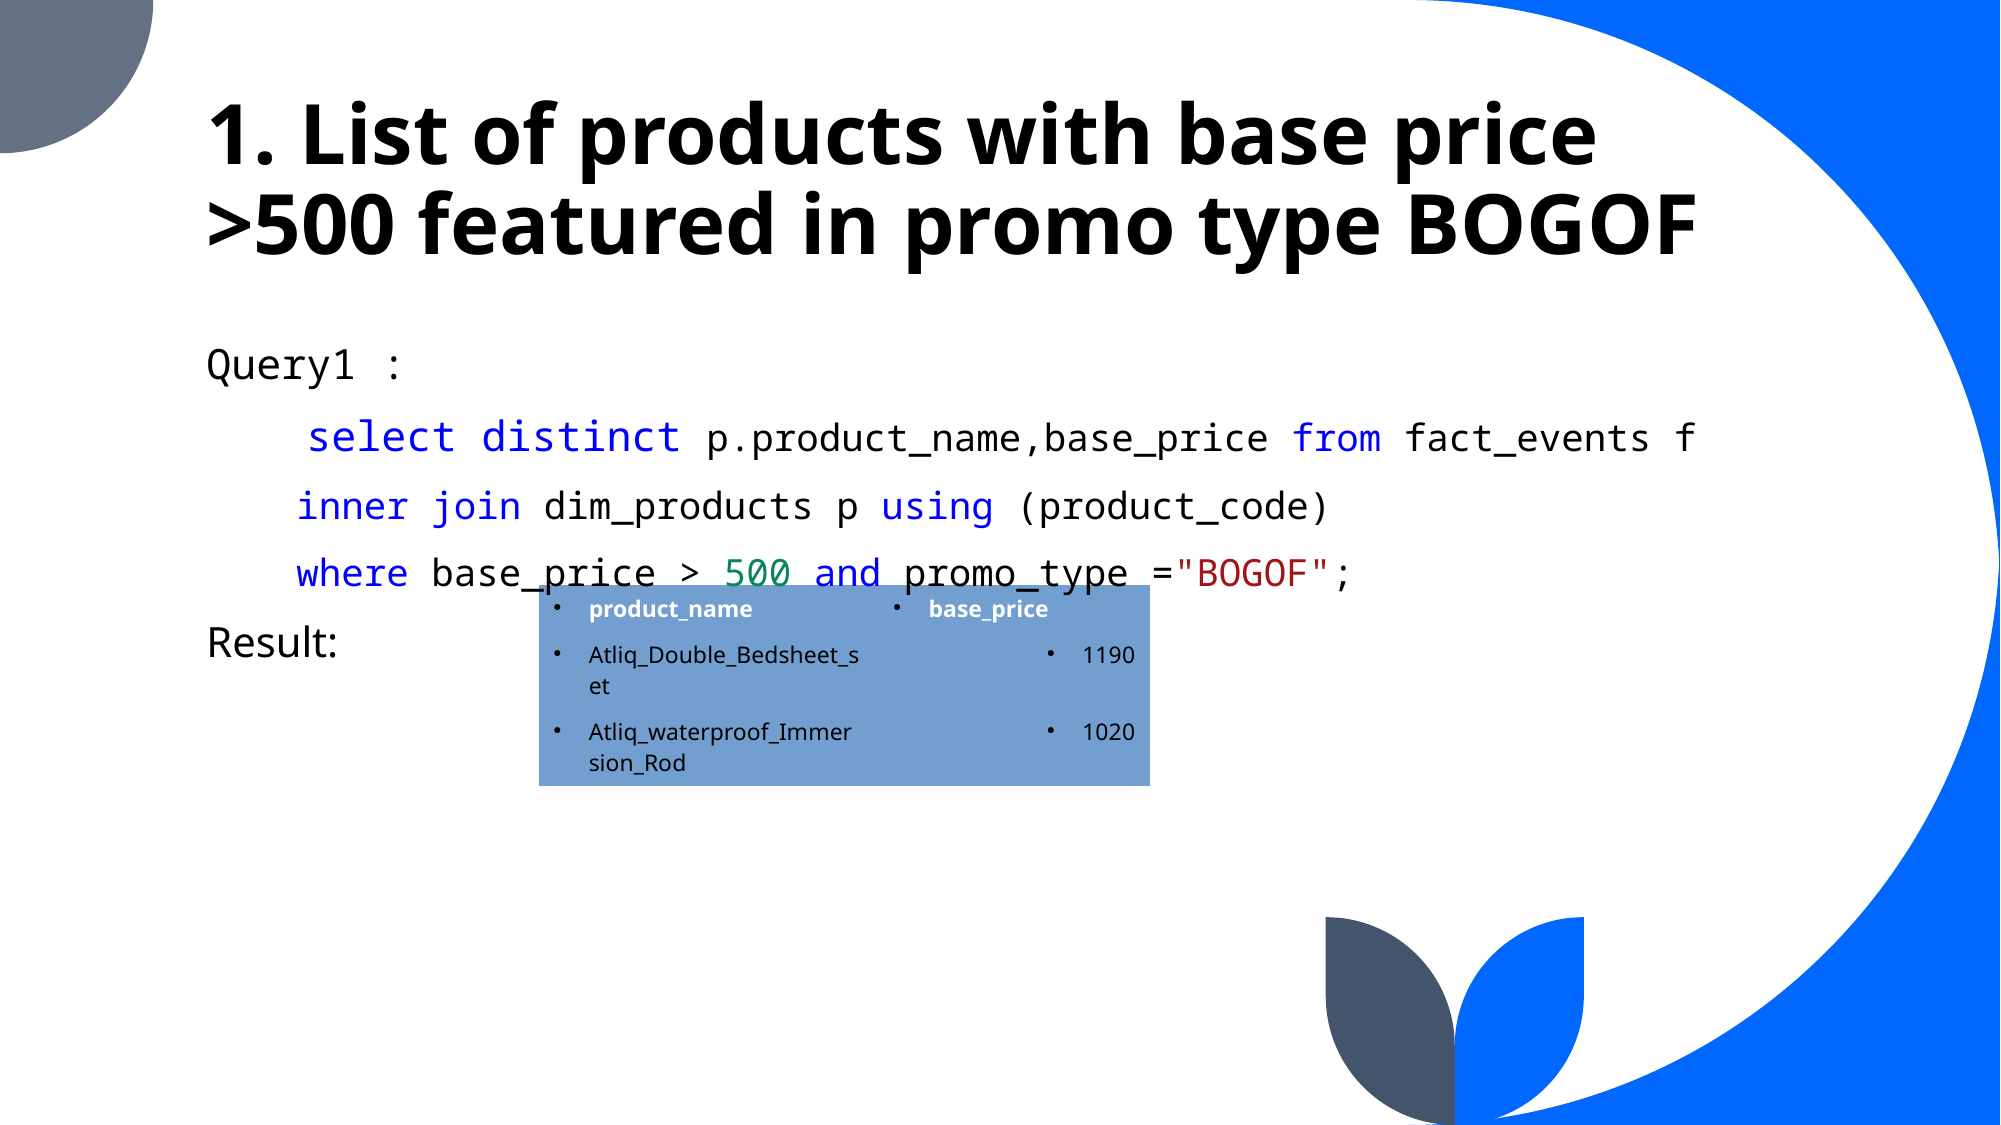

# 1. List of products with base price >500 featured in promo type BOGOF
Query1 :
 select distinct p.product_name,base_price from fact_events f
    inner join dim_products p using (product_code)
    where base_price > 500 and promo_type ="BOGOF";
Result:
| product\_name | base\_price |
| --- | --- |
| Atliq\_Double\_Bedsheet\_set | 1190 |
| Atliq\_waterproof\_Immersion\_Rod | 1020 |